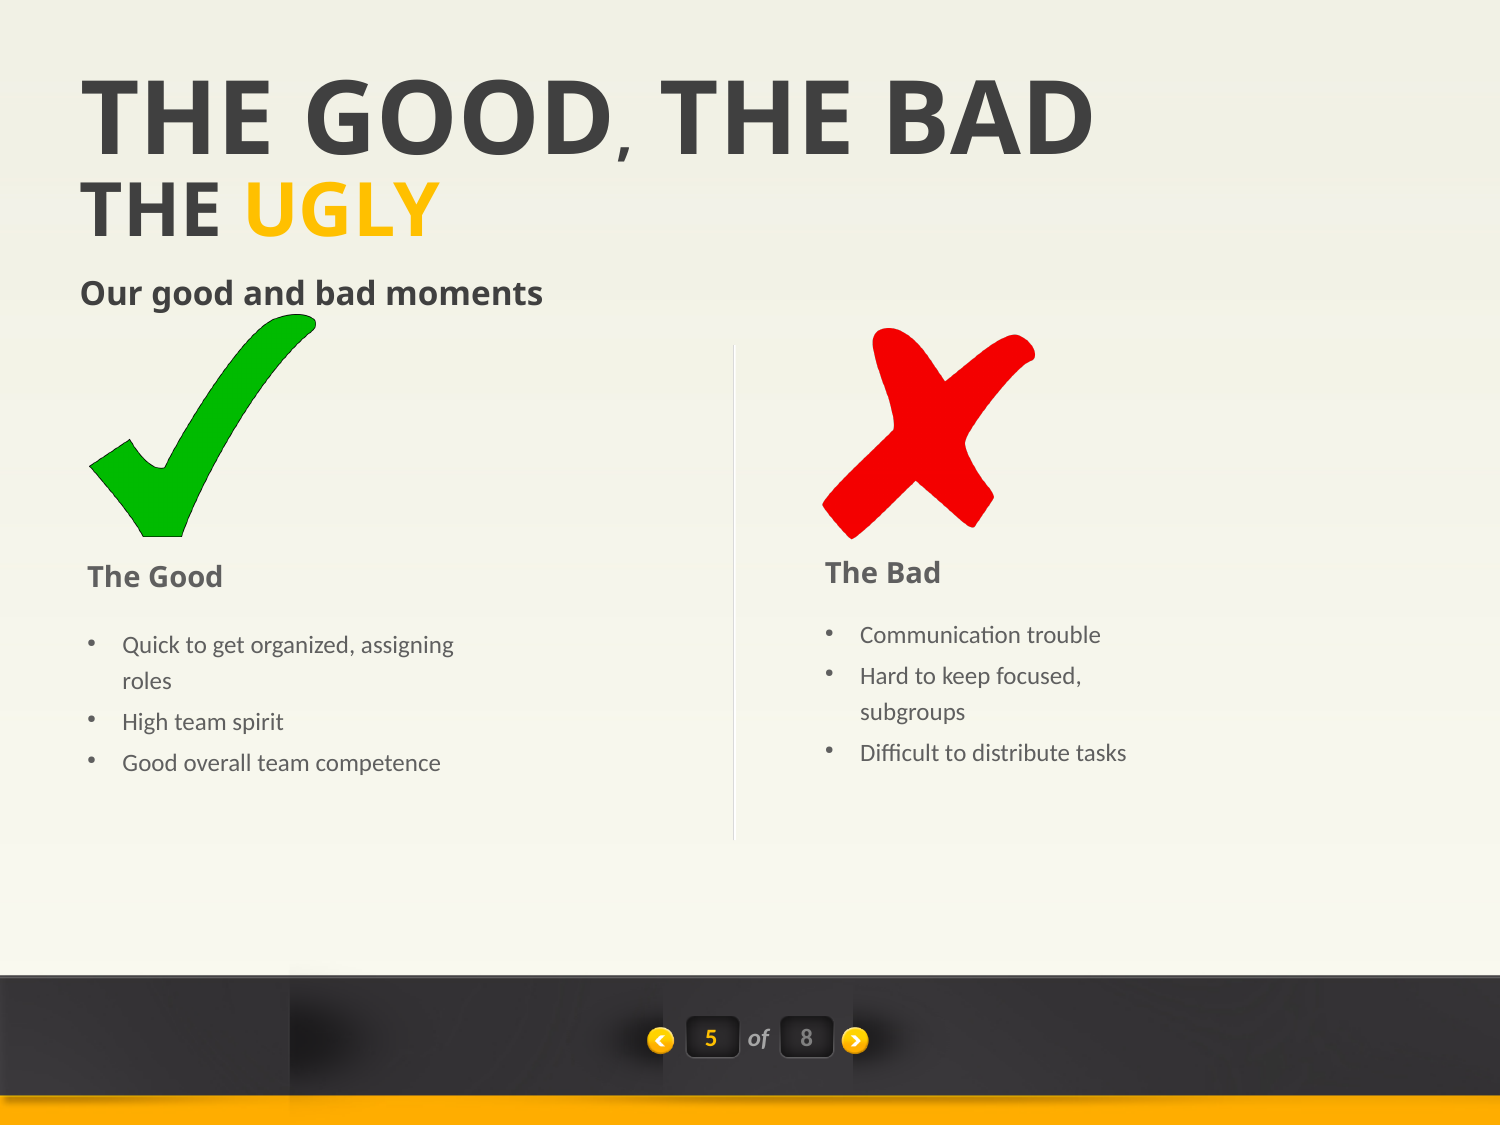

THE GOOD, THE BAD
THE UGLY
Our good and bad moments
The Bad
The Good
Communication trouble
Hard to keep focused, subgroups
Difficult to distribute tasks
Quick to get organized, assigning roles
High team spirit
Good overall team competence
5
of
8